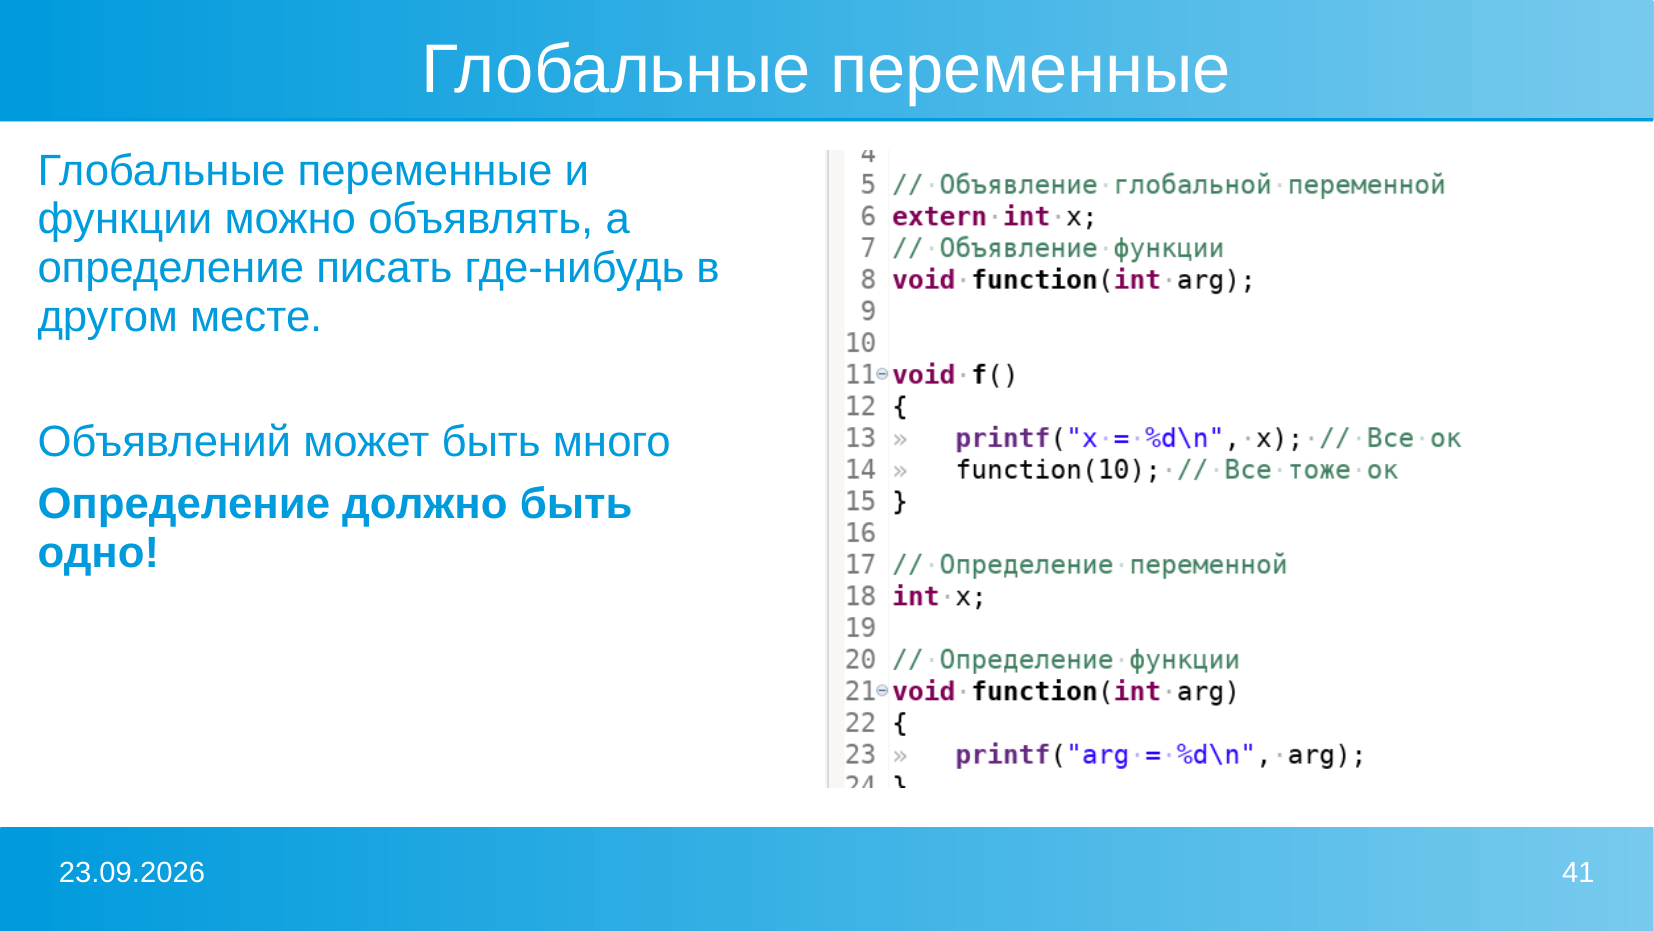

# Глобальные переменные
Глобальные переменные и функции можно объявлять, а определение писать где-нибудь в другом месте.
Объявлений может быть много
Определение должно быть одно!
41